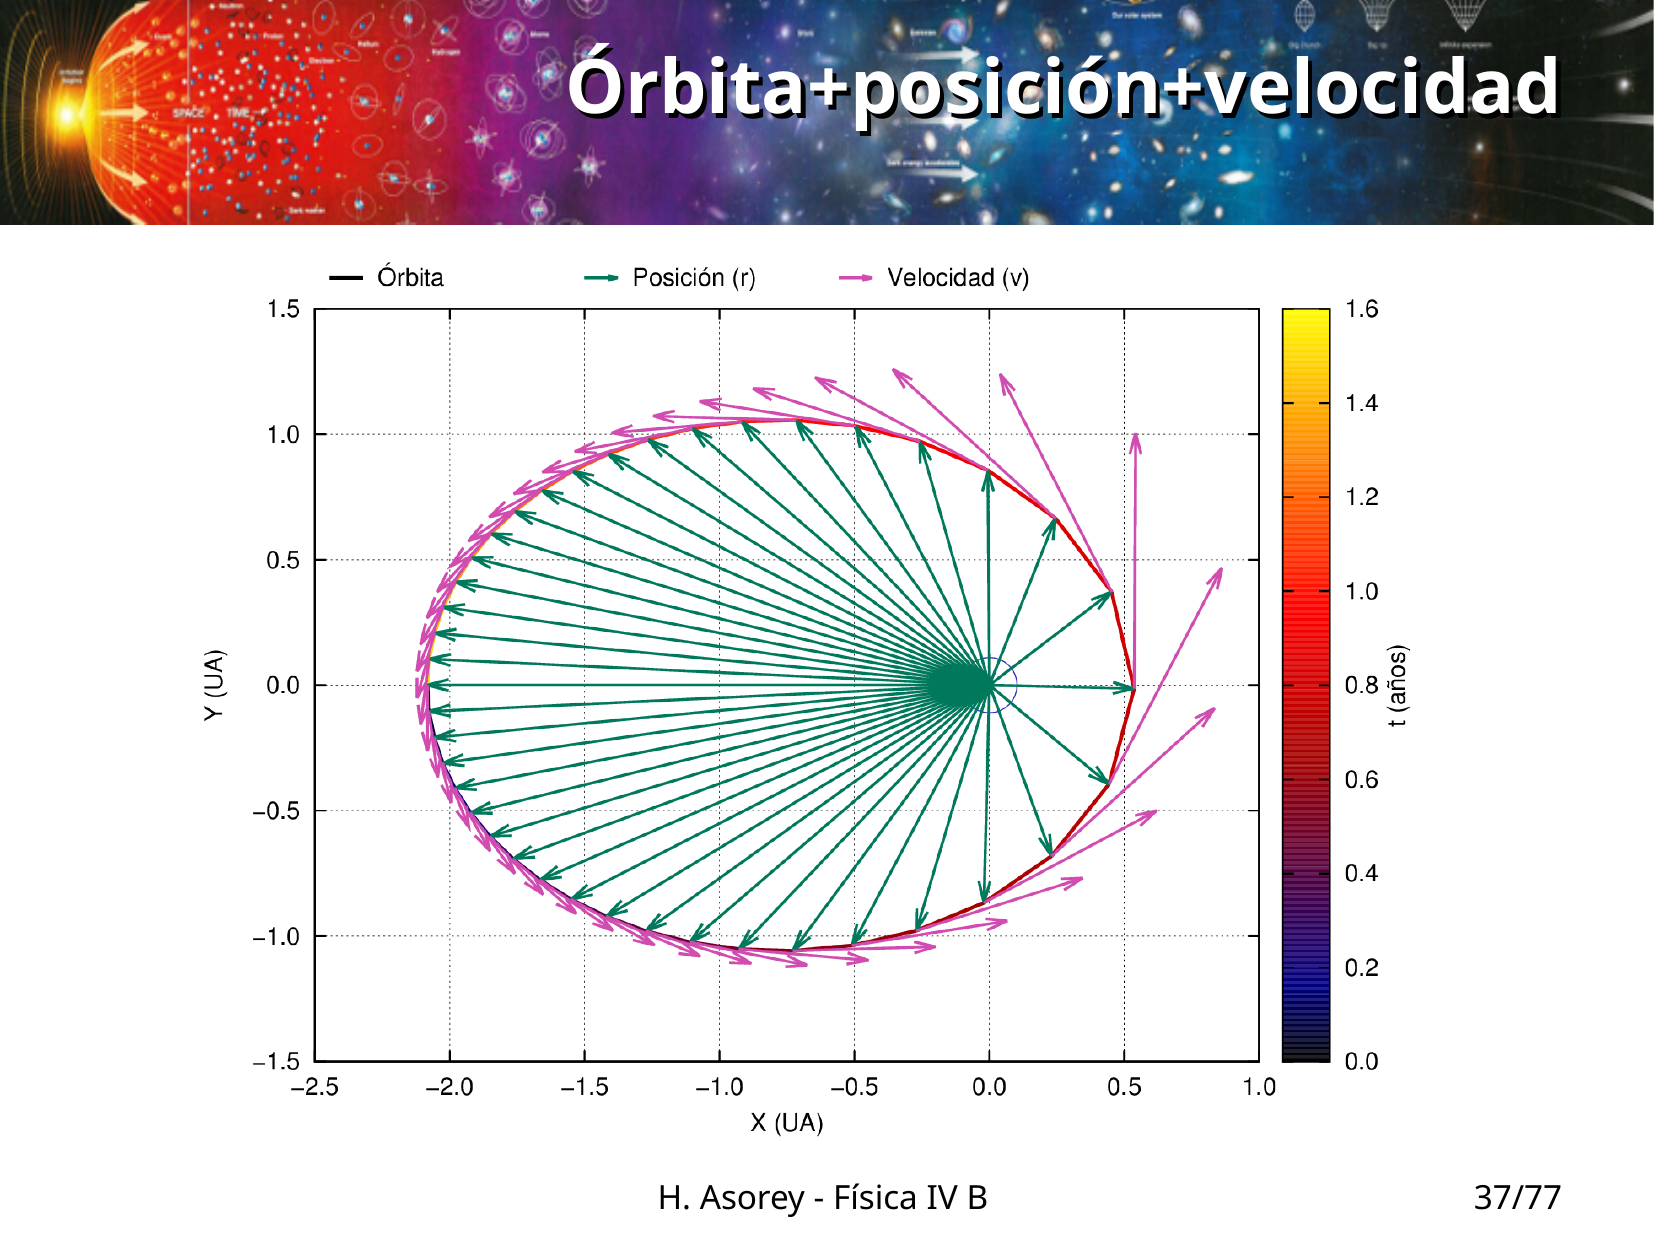

# Órbita+posición+velocidad
H. Asorey - Física IV B
37